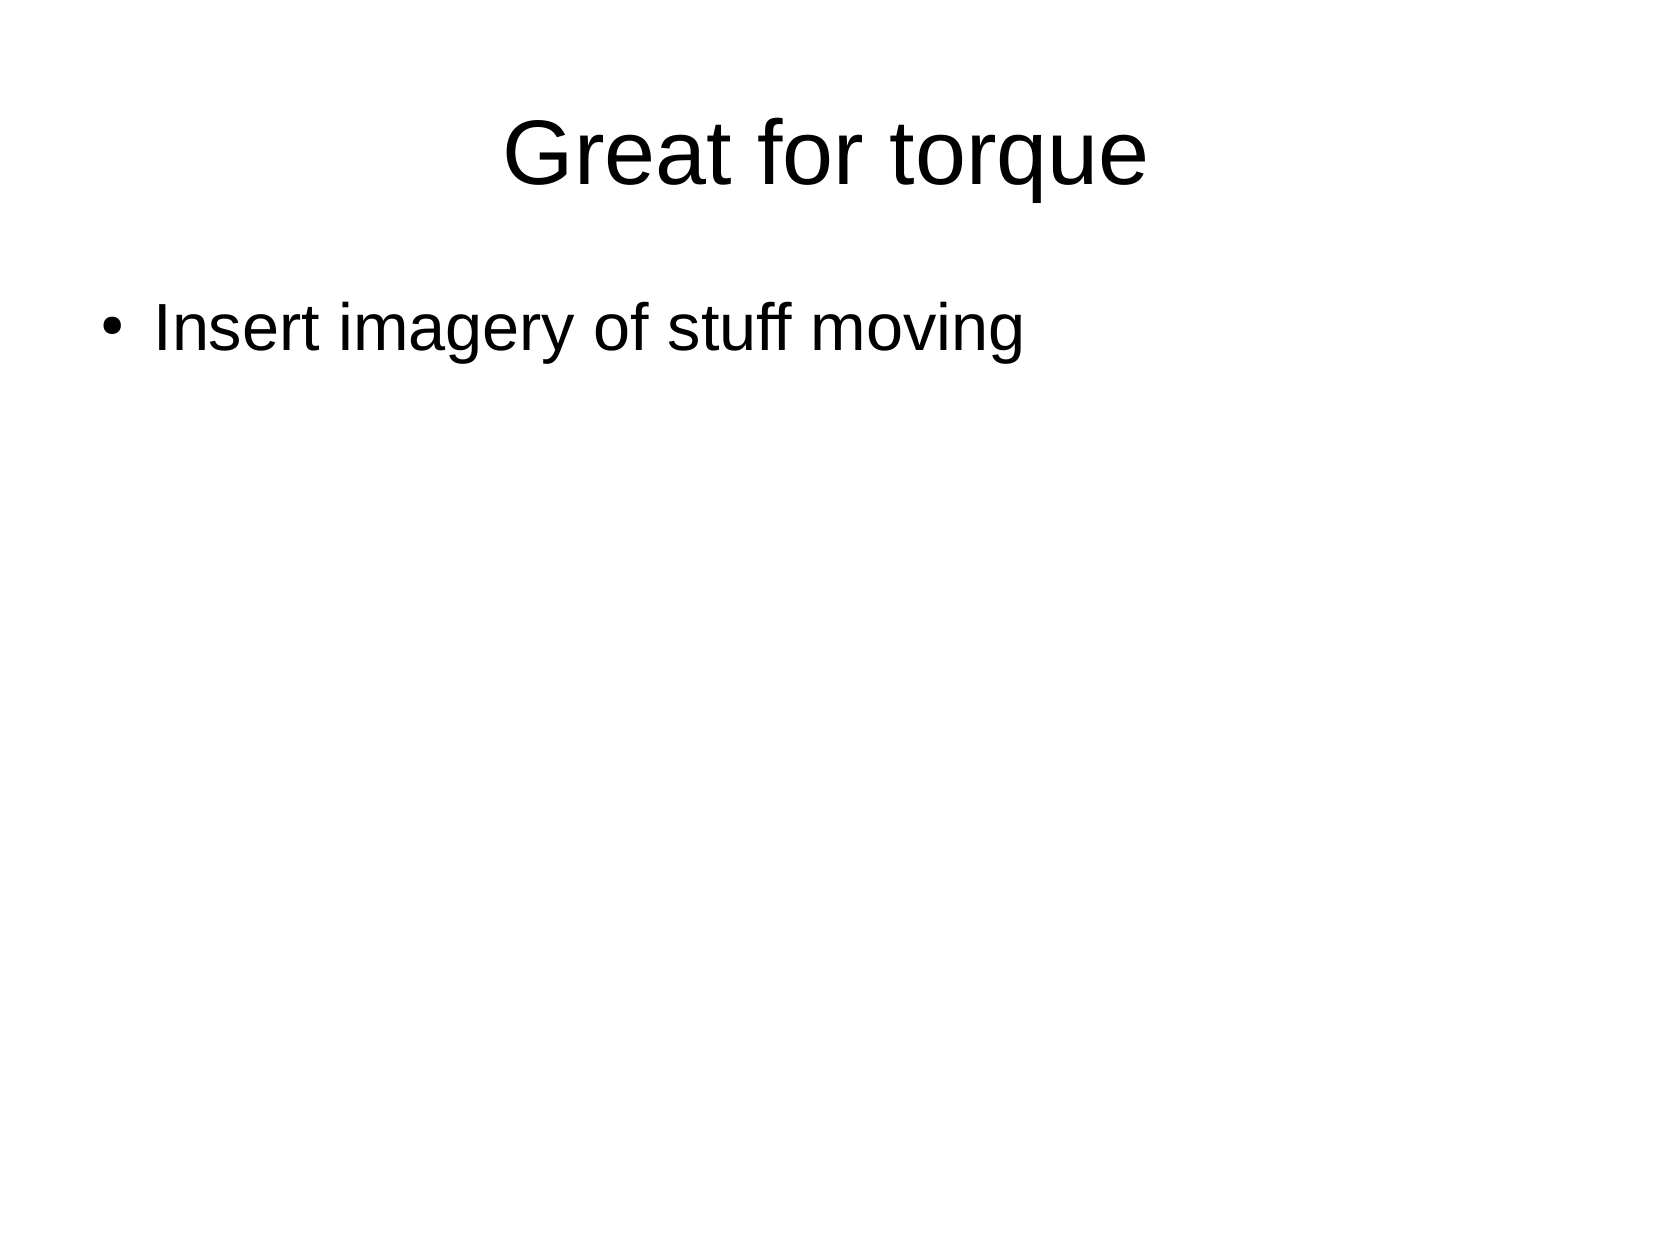

# Great for torque
Insert imagery of stuff moving